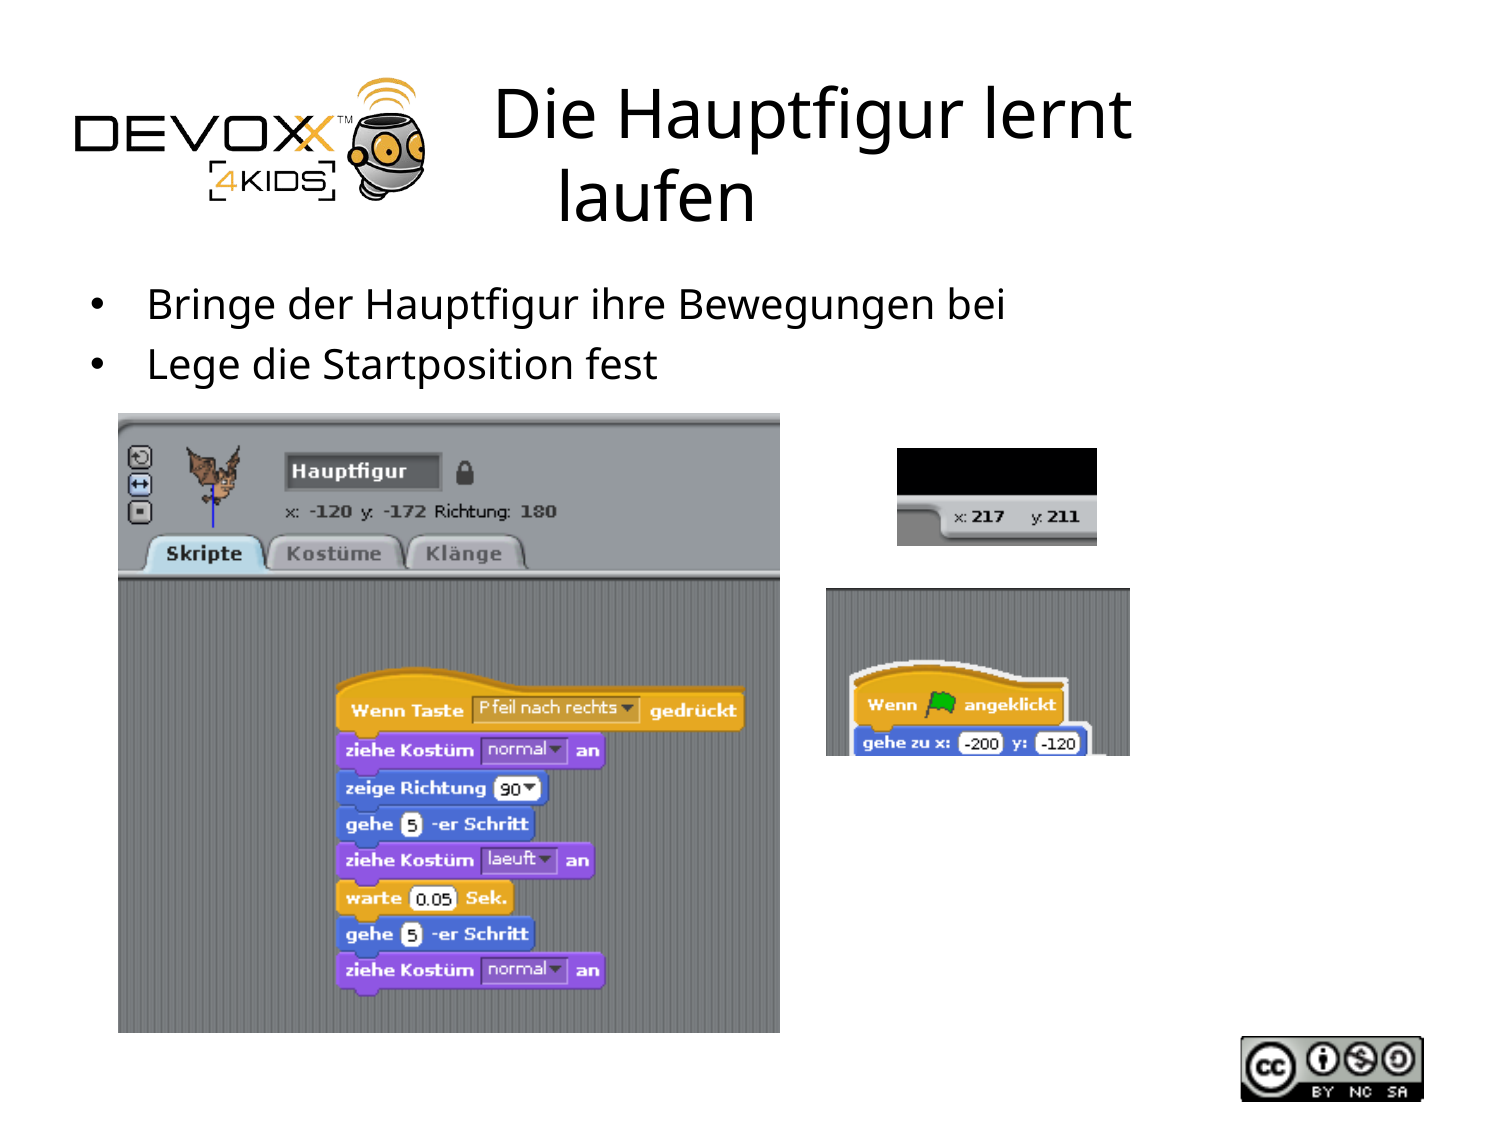

# Die Hauptfigur lernt laufen
Bringe der Hauptfigur ihre Bewegungen bei
Lege die Startposition fest